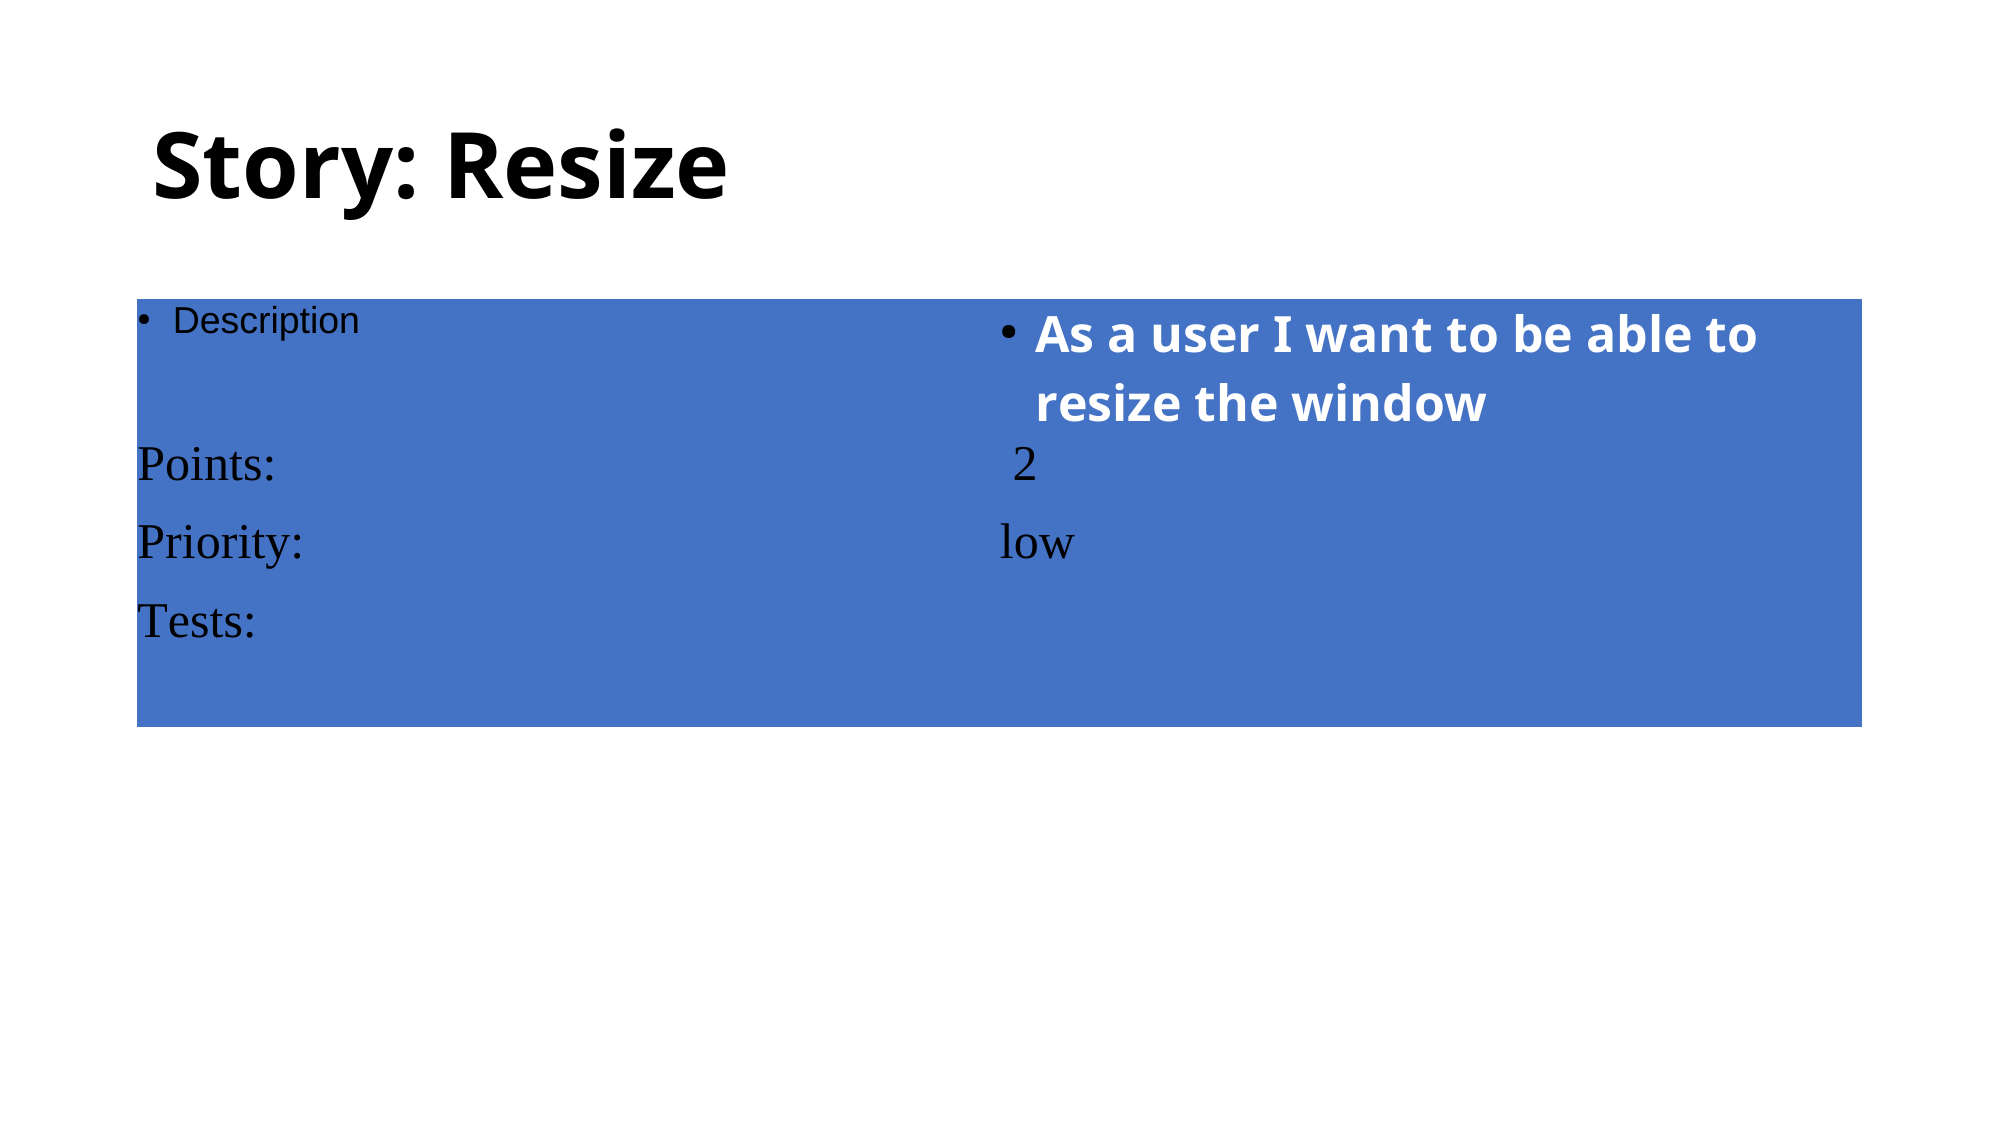

# Story: Resize
| Description | As a user I want to be able to resize the window |
| --- | --- |
| Points: | 2 |
| Priority: | low |
| Tests: | |
| | |